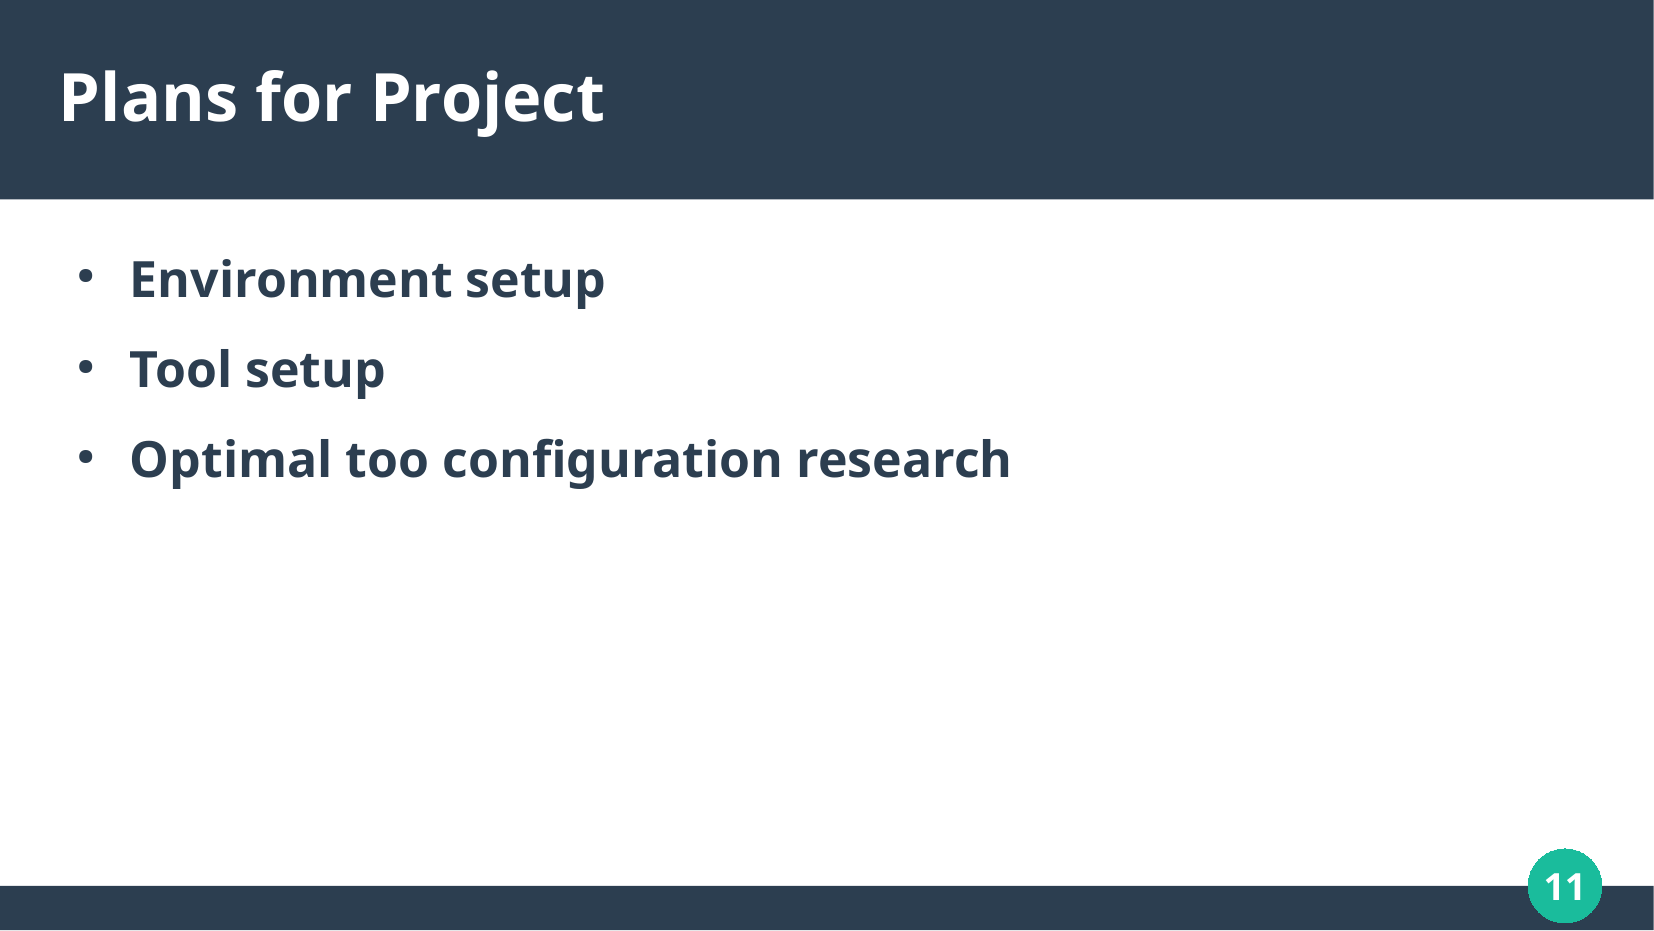

# Plans for Project
Environment setup
Tool setup
Optimal too configuration research
11